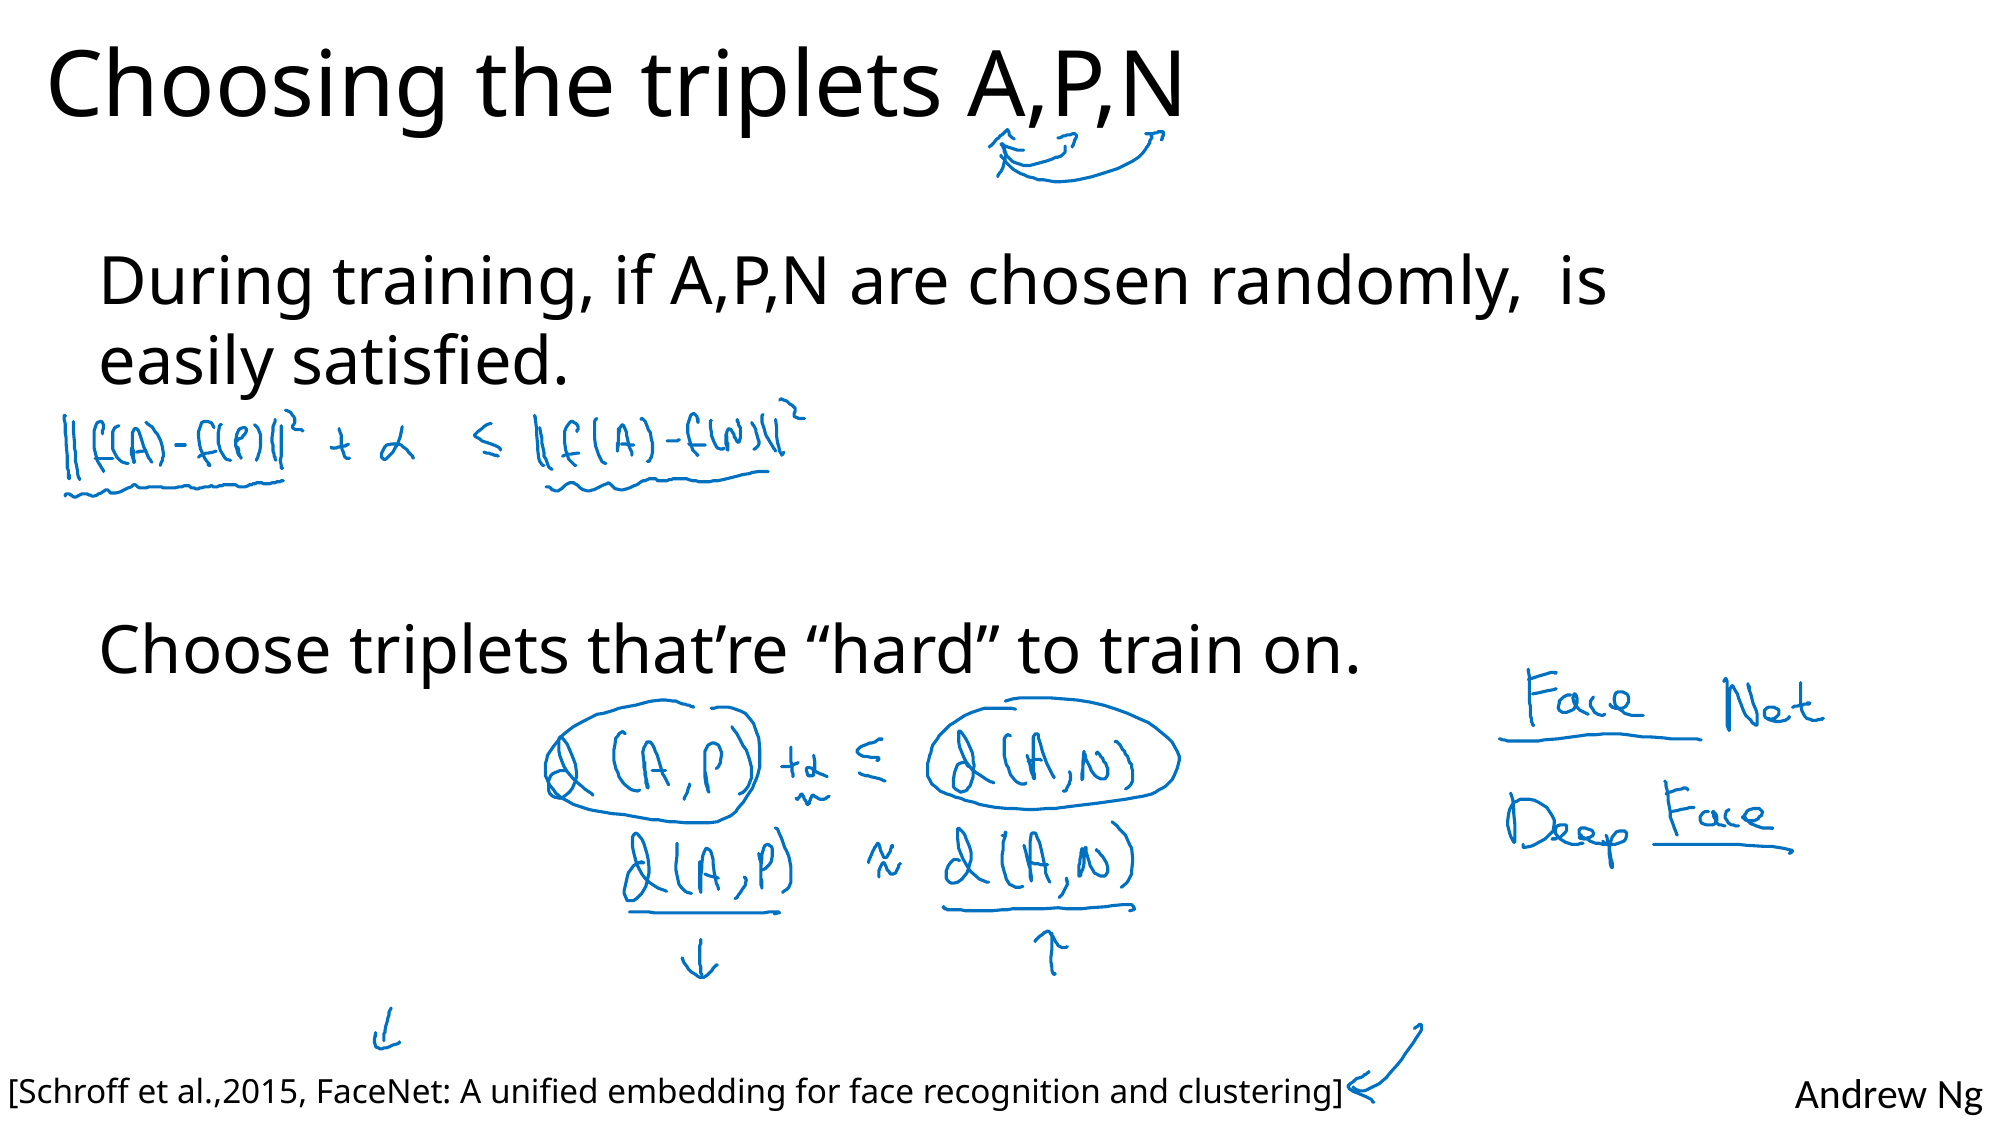

# Choosing the triplets A,P,N
During training, if A,P,N are chosen randomly, is easily satisfied.
Choose triplets that’re “hard” to train on.
[Schroff et al.,2015, FaceNet: A unified embedding for face recognition and clustering]